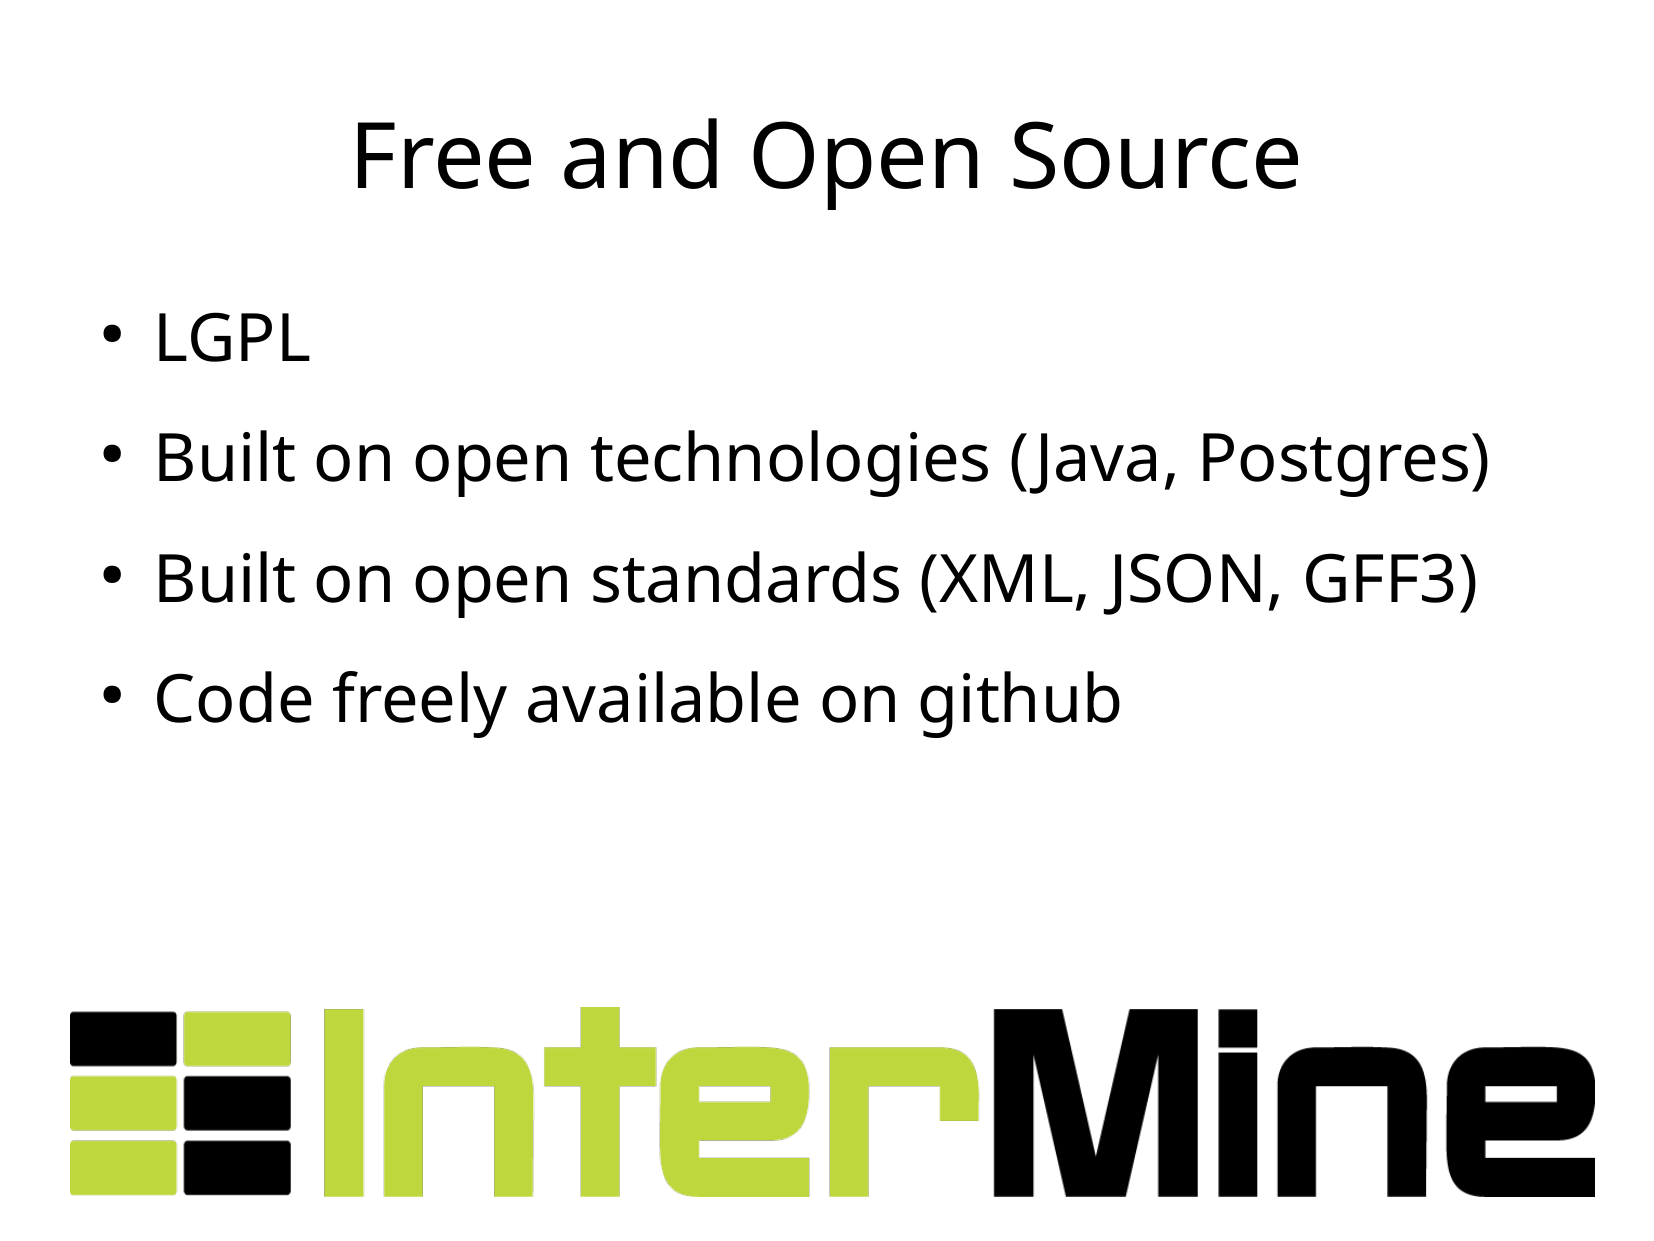

# Free and Open Source
LGPL
Built on open technologies (Java, Postgres)
Built on open standards (XML, JSON, GFF3)
Code freely available on github